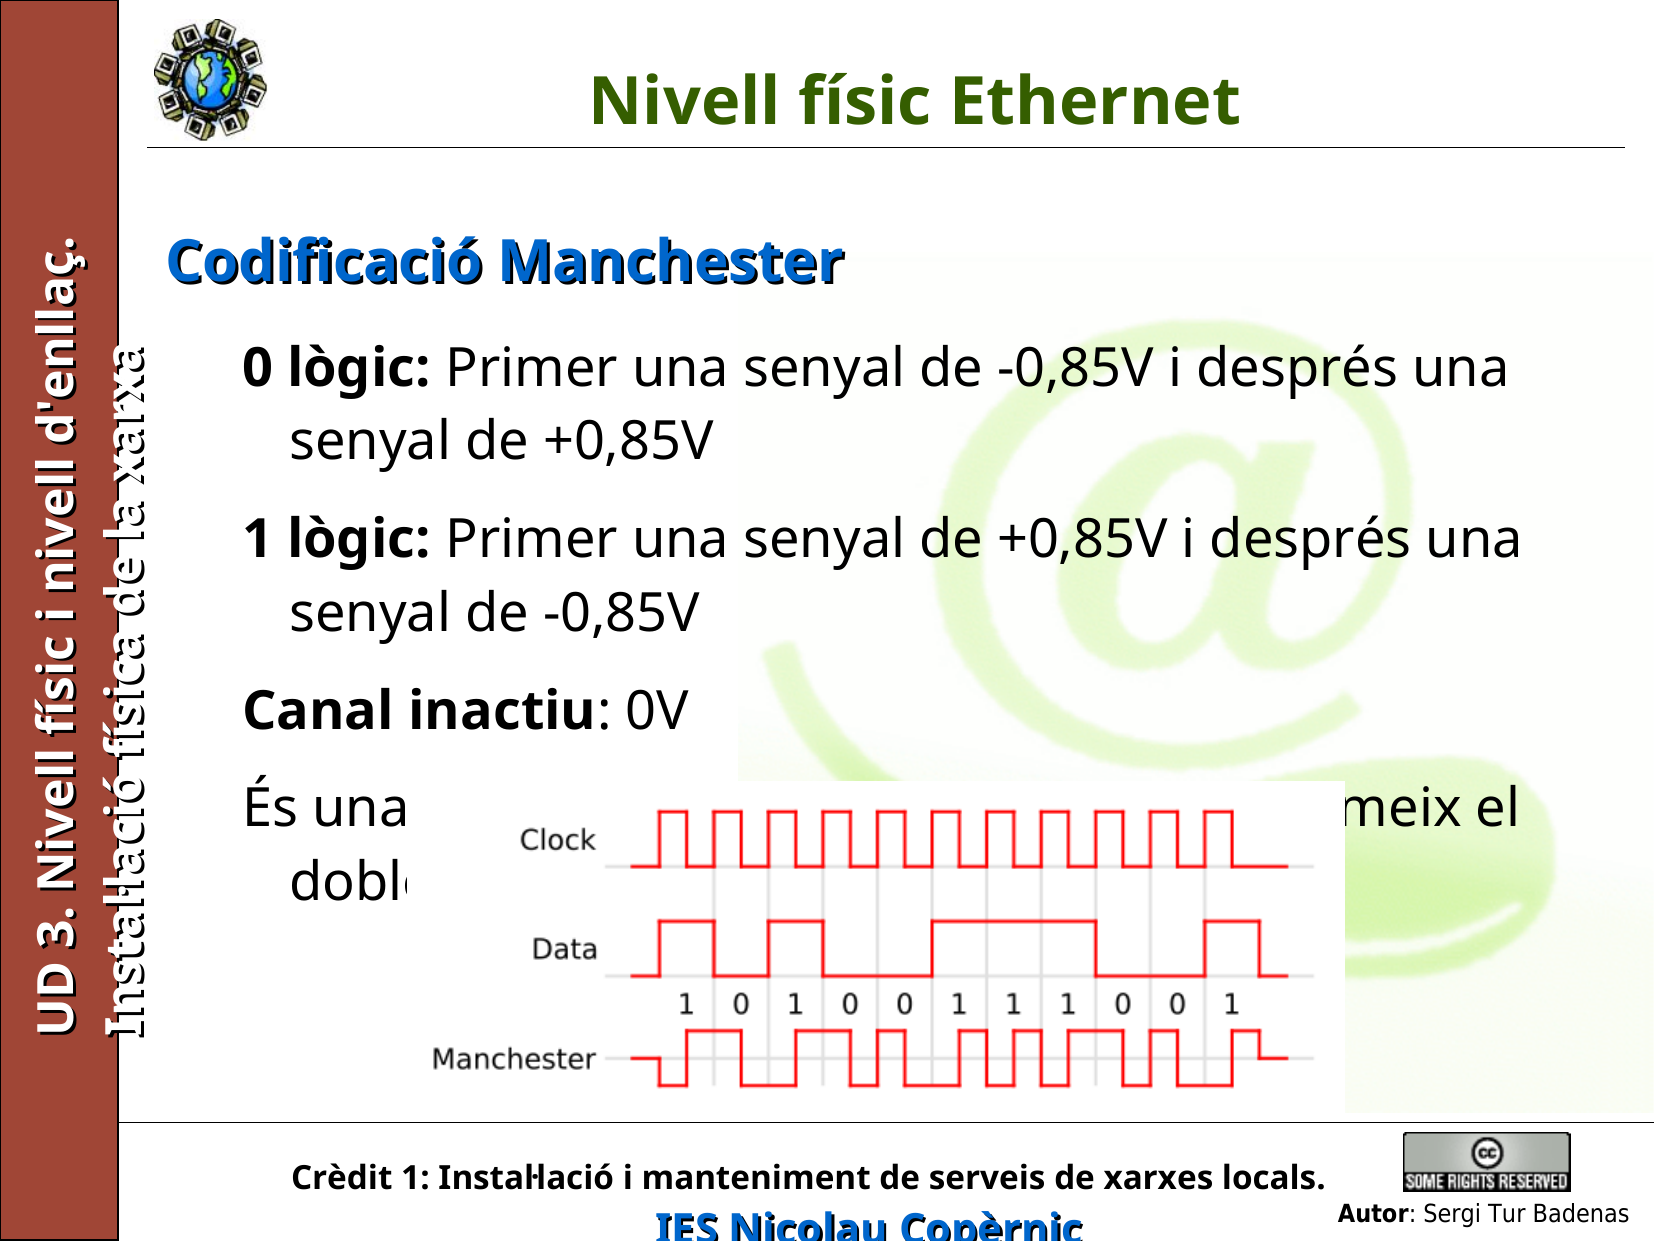

# Nivell físic Ethernet
Codificació Manchester
0 lògic: Primer una senyal de -0,85V i després una senyal de +0,85V
1 lògic: Primer una senyal de +0,85V i després una senyal de -0,85V
Canal inactiu: 0V
És una senyal molt robusta però que consumeix el doble de temps (ample de banda)